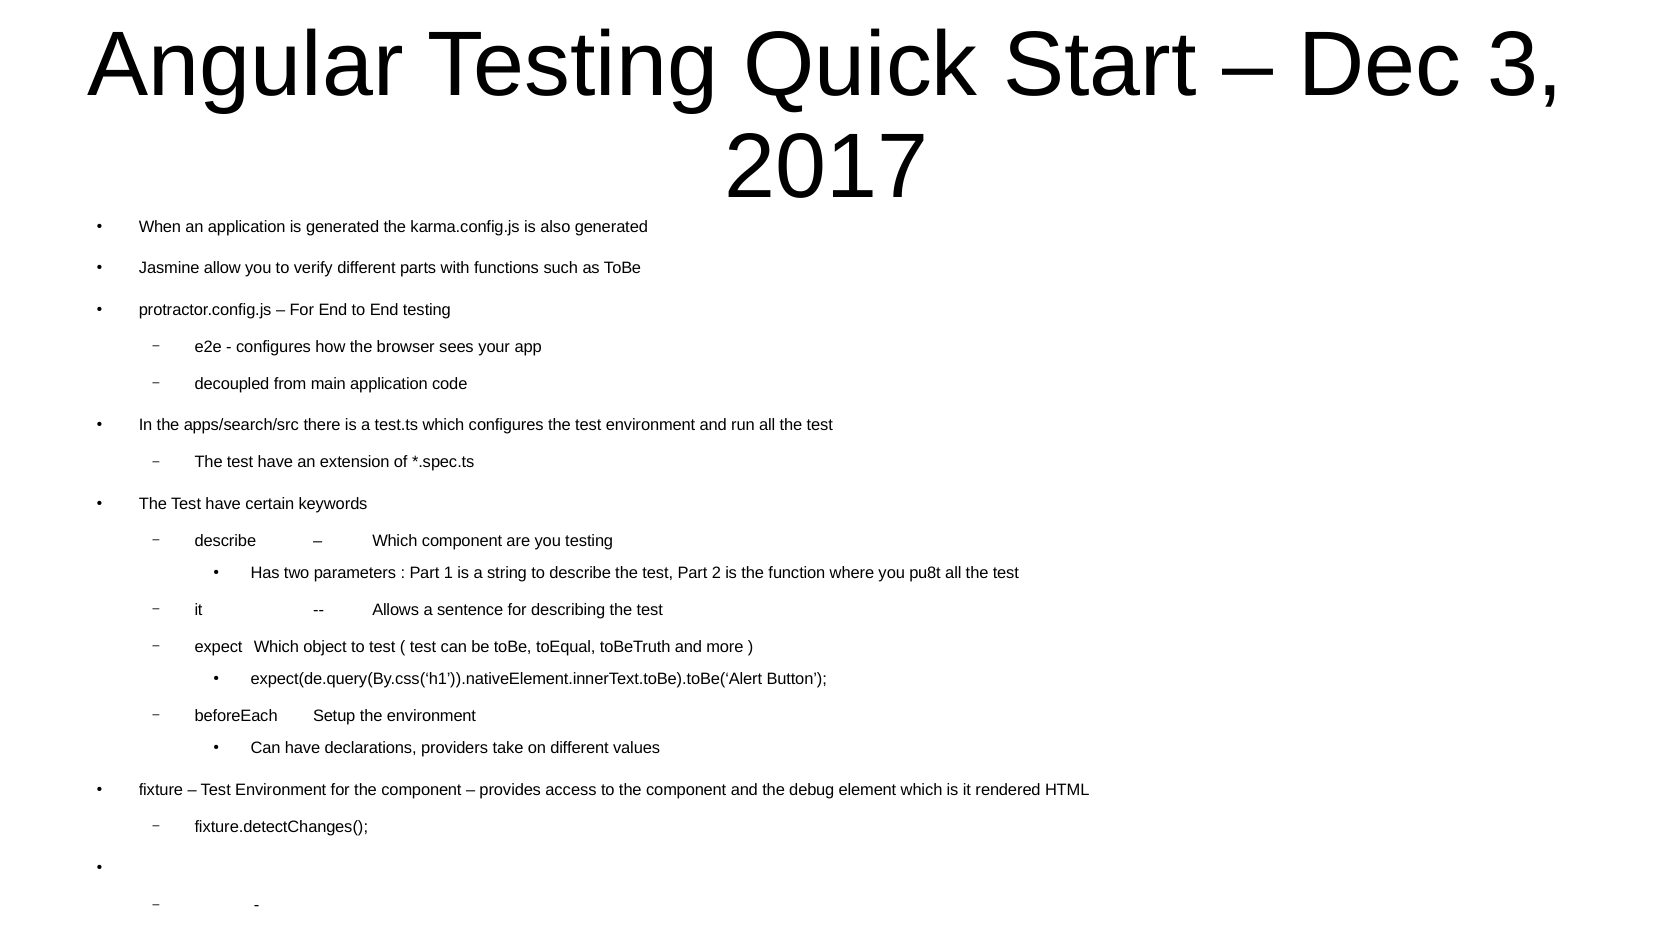

# Angular Testing Quick Start – Dec 3, 2017
When an application is generated the karma.config.js is also generated
Jasmine allow you to verify different parts with functions such as ToBe
protractor.config.js – For End to End testing
e2e - configures how the browser sees your app
decoupled from main application code
In the apps/search/src there is a test.ts which configures the test environment and run all the test
The test have an extension of *.spec.ts
The Test have certain keywords
describe		– 		Which component are you testing
Has two parameters : Part 1 is a string to describe the test, Part 2 is the function where you pu8t all the test
it				 			--	Allows a sentence for describing the test
expect					Which object to test ( test can be toBe, toEqual, toBeTruth and more )
expect(de.query(By.css(‘h1’)).nativeElement.innerText.toBe).toBe(‘Alert Button’);
beforeEach				Setup the environment
Can have declarations, providers take on different values
fixture – Test Environment for the component – provides access to the component and the debug element which is it rendered HTML
fixture.detectChanges();
	-